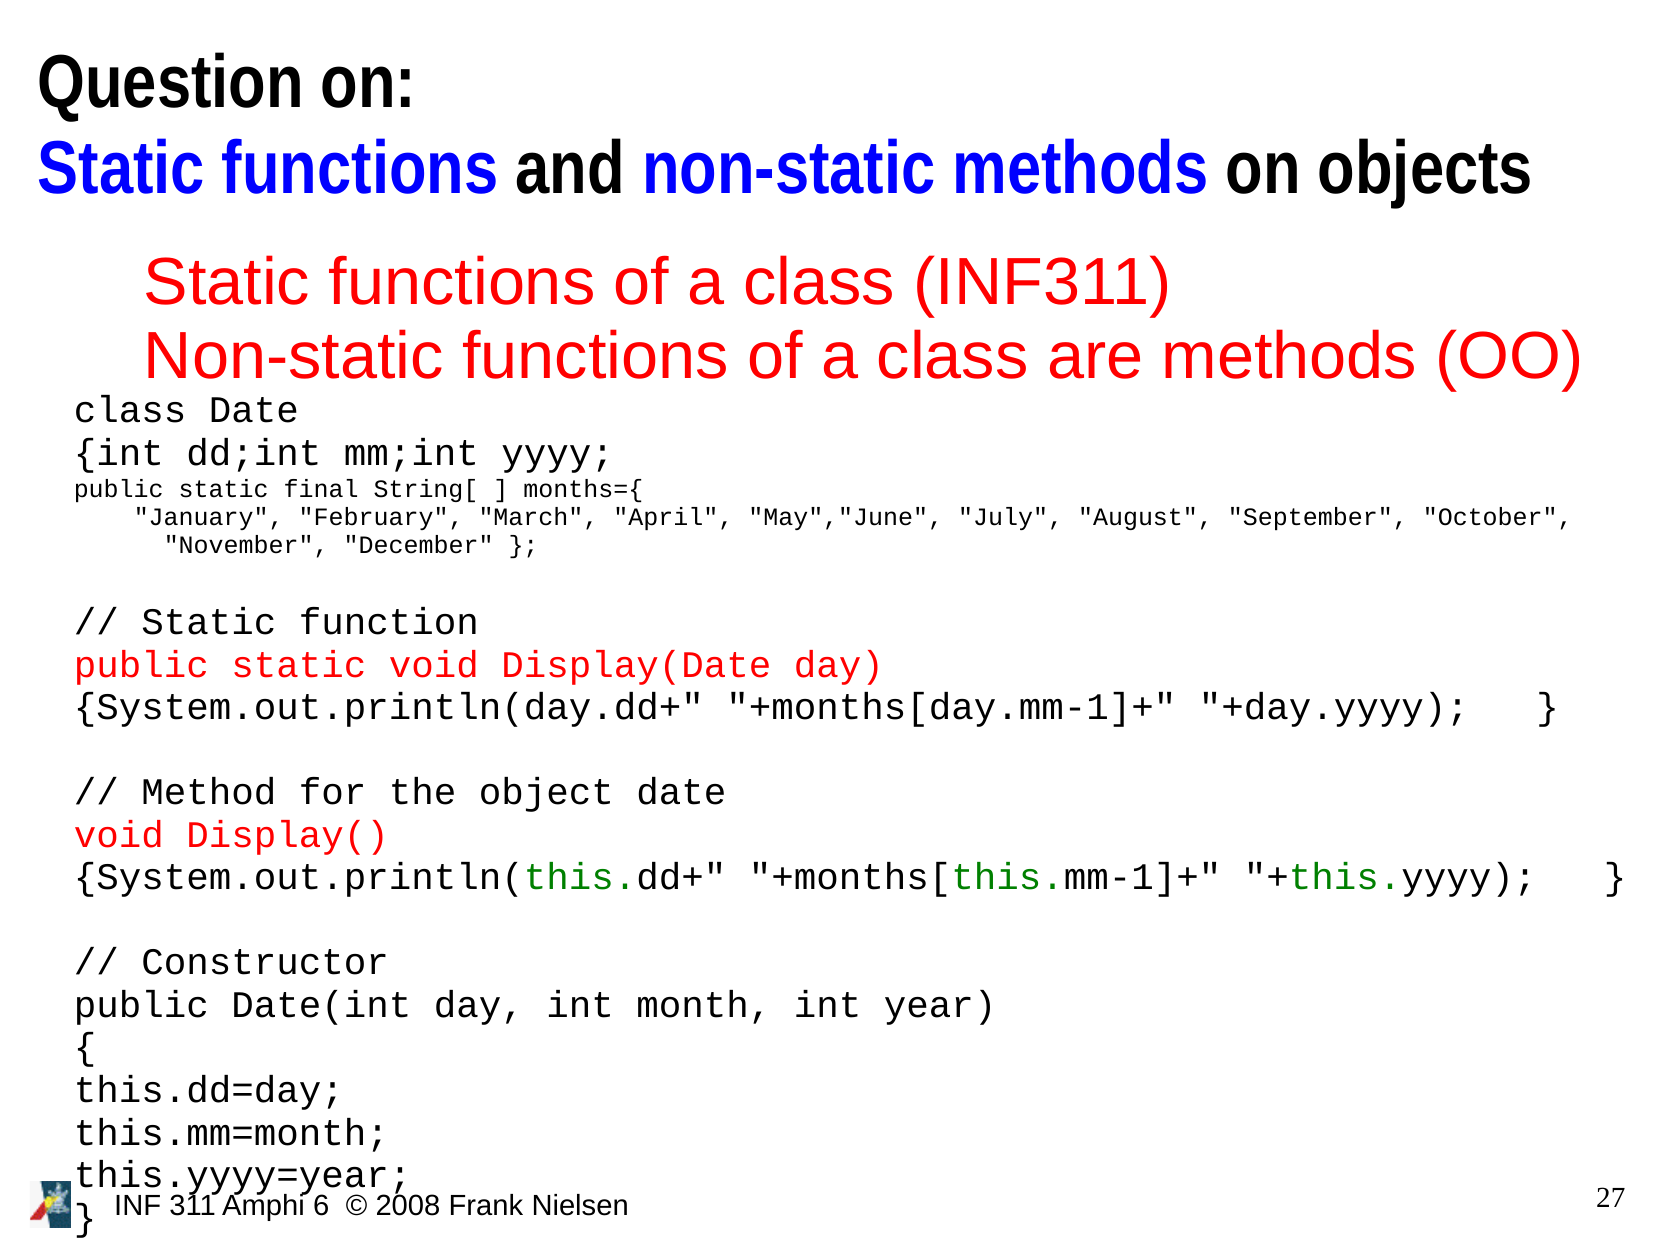

Question on:
Static functions and non-static methods on objects
 Static functions of a class (INF311)
 Non-static functions of a class are methods (OO)
class Date
{int dd;int mm;int yyyy;
public static final String[ ] months={
 "January", "February", "March", "April", "May","June", "July", "August", "September", "October",
 "November", "December" };
// Static function
public static void Display(Date day)
{System.out.println(day.dd+" "+months[day.mm-1]+" "+day.yyyy); }
// Method for the object date
void Display()
{System.out.println(this.dd+" "+months[this.mm-1]+" "+this.yyyy); }
// Constructor
public Date(int day, int month, int year)
{
this.dd=day;
this.mm=month;
this.yyyy=year;
}
}